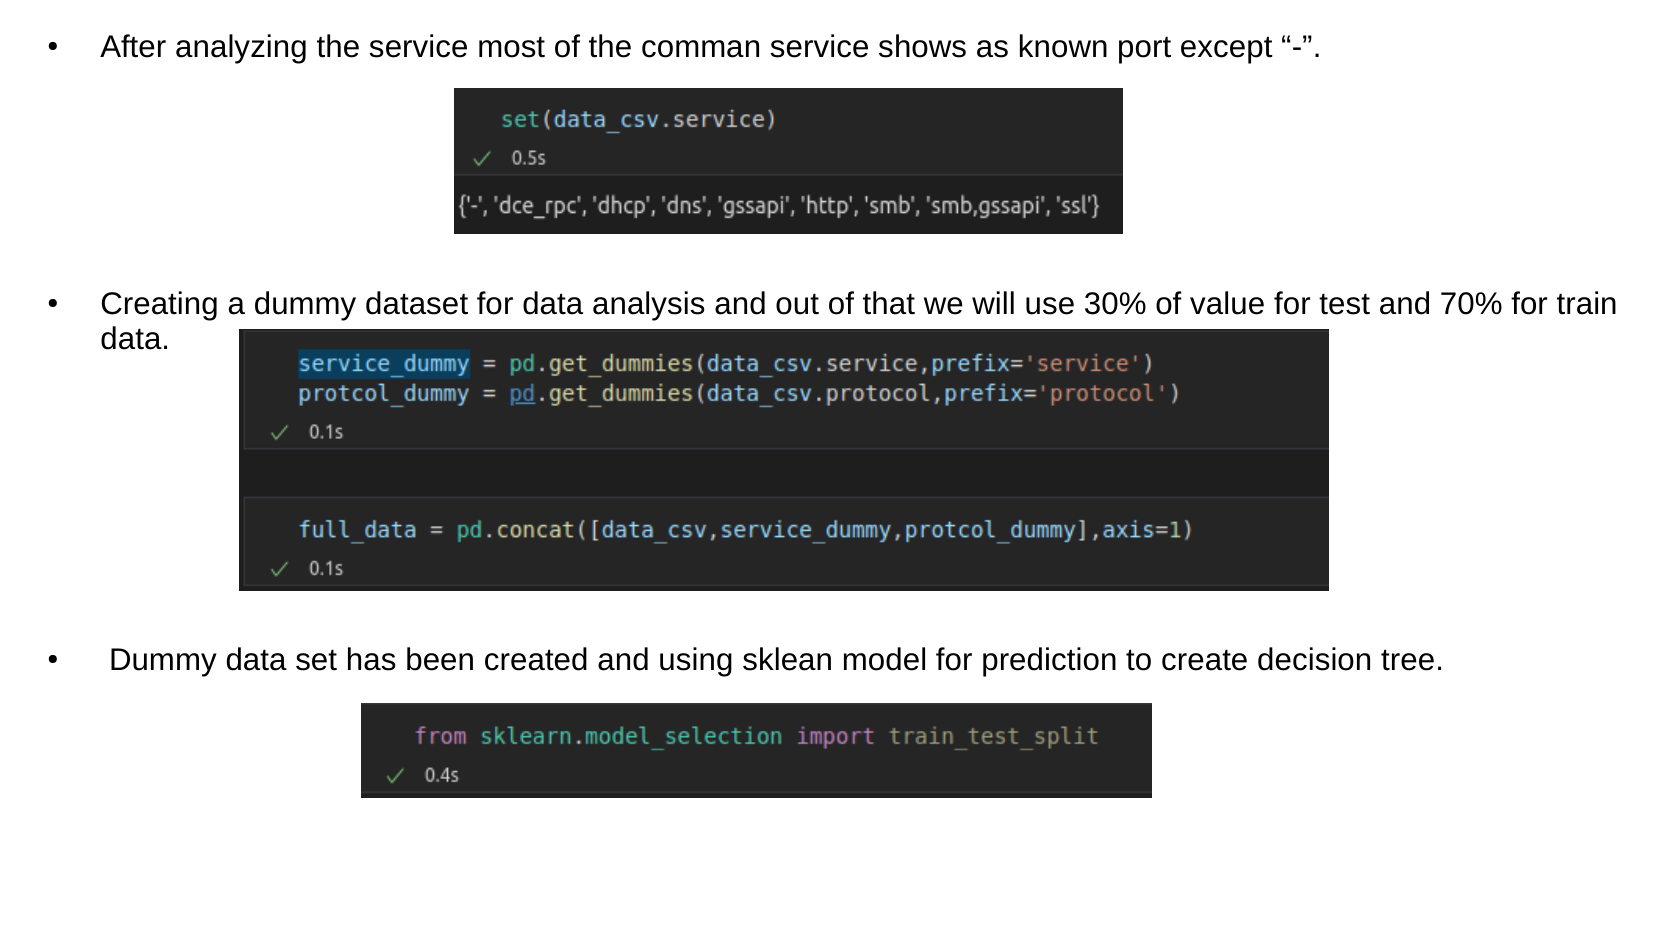

# After analyzing the service most of the comman service shows as known port except “-”.
Creating a dummy dataset for data analysis and out of that we will use 30% of value for test and 70% for train data.
 Dummy data set has been created and using sklean model for prediction to create decision tree.